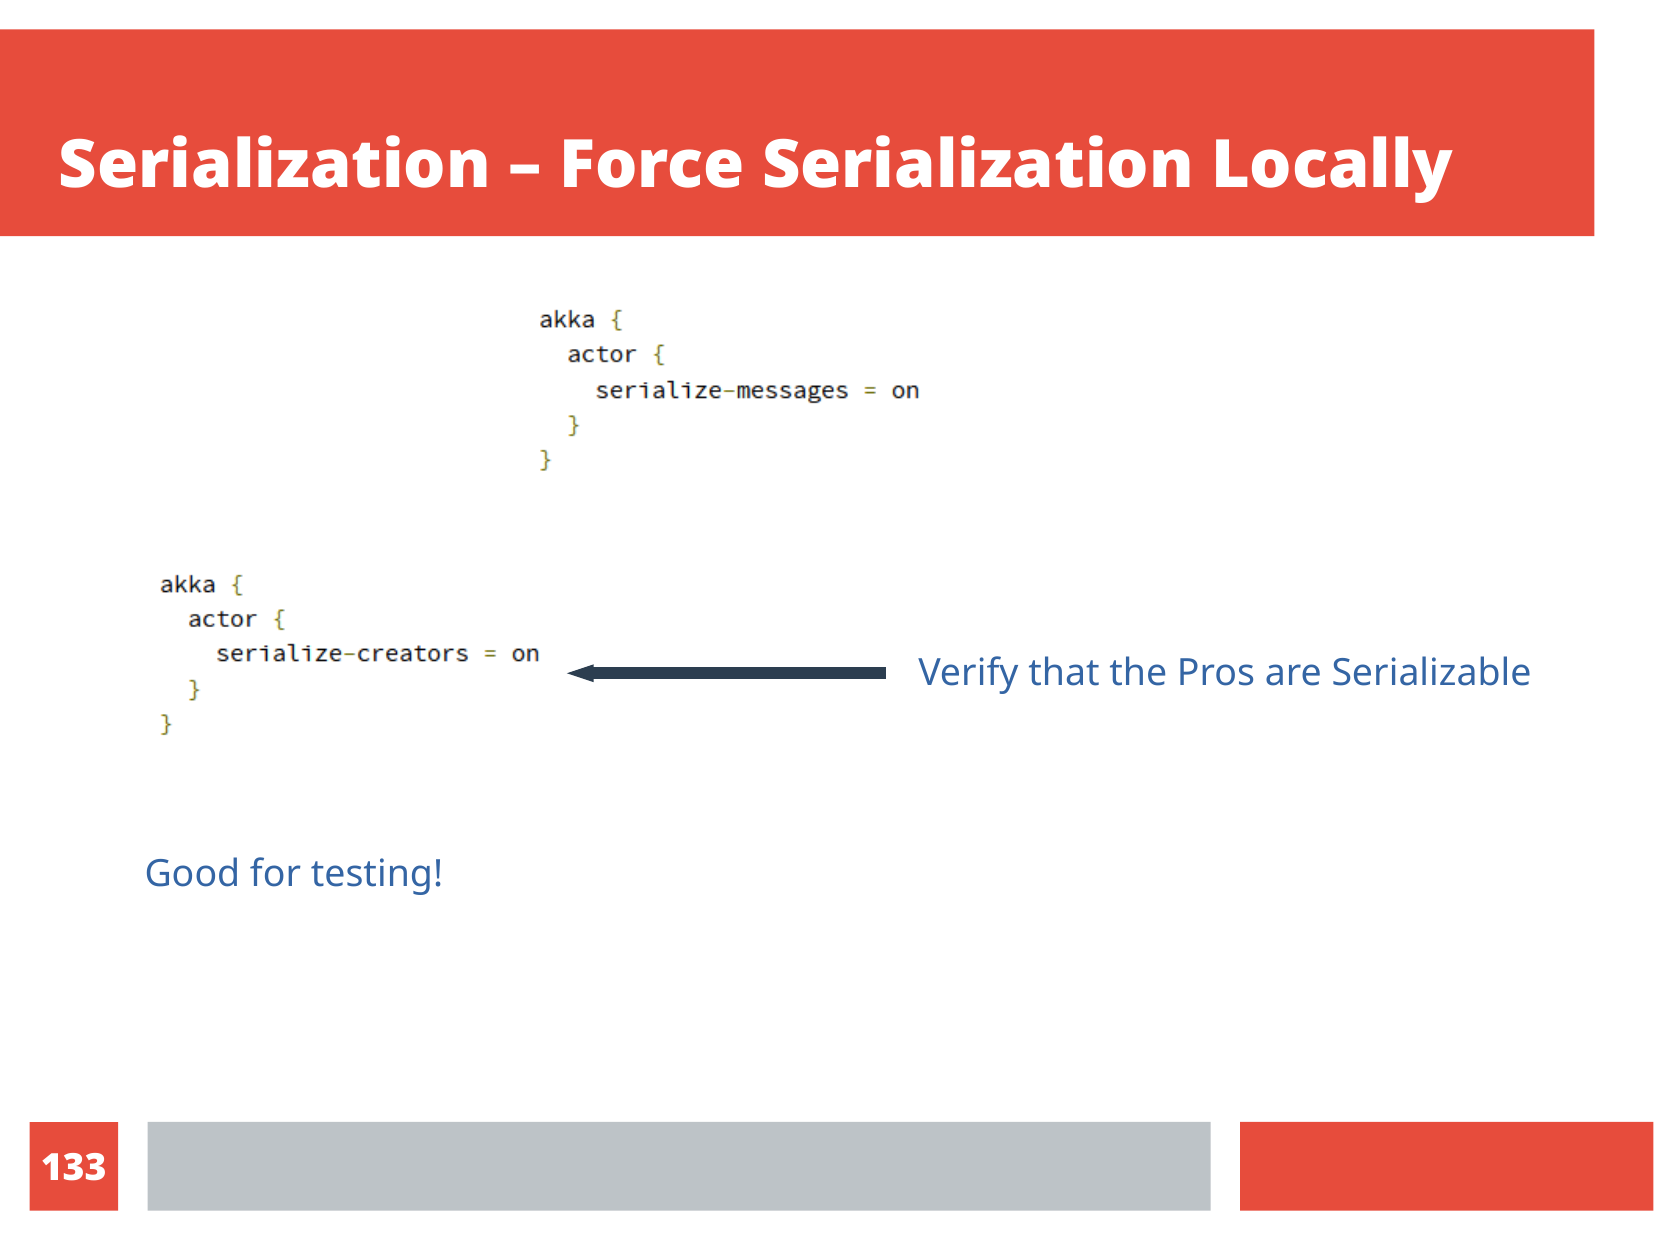

# Serialization – Force Serialization Locally
Verify that the Pros are Serializable
Good for testing!
133